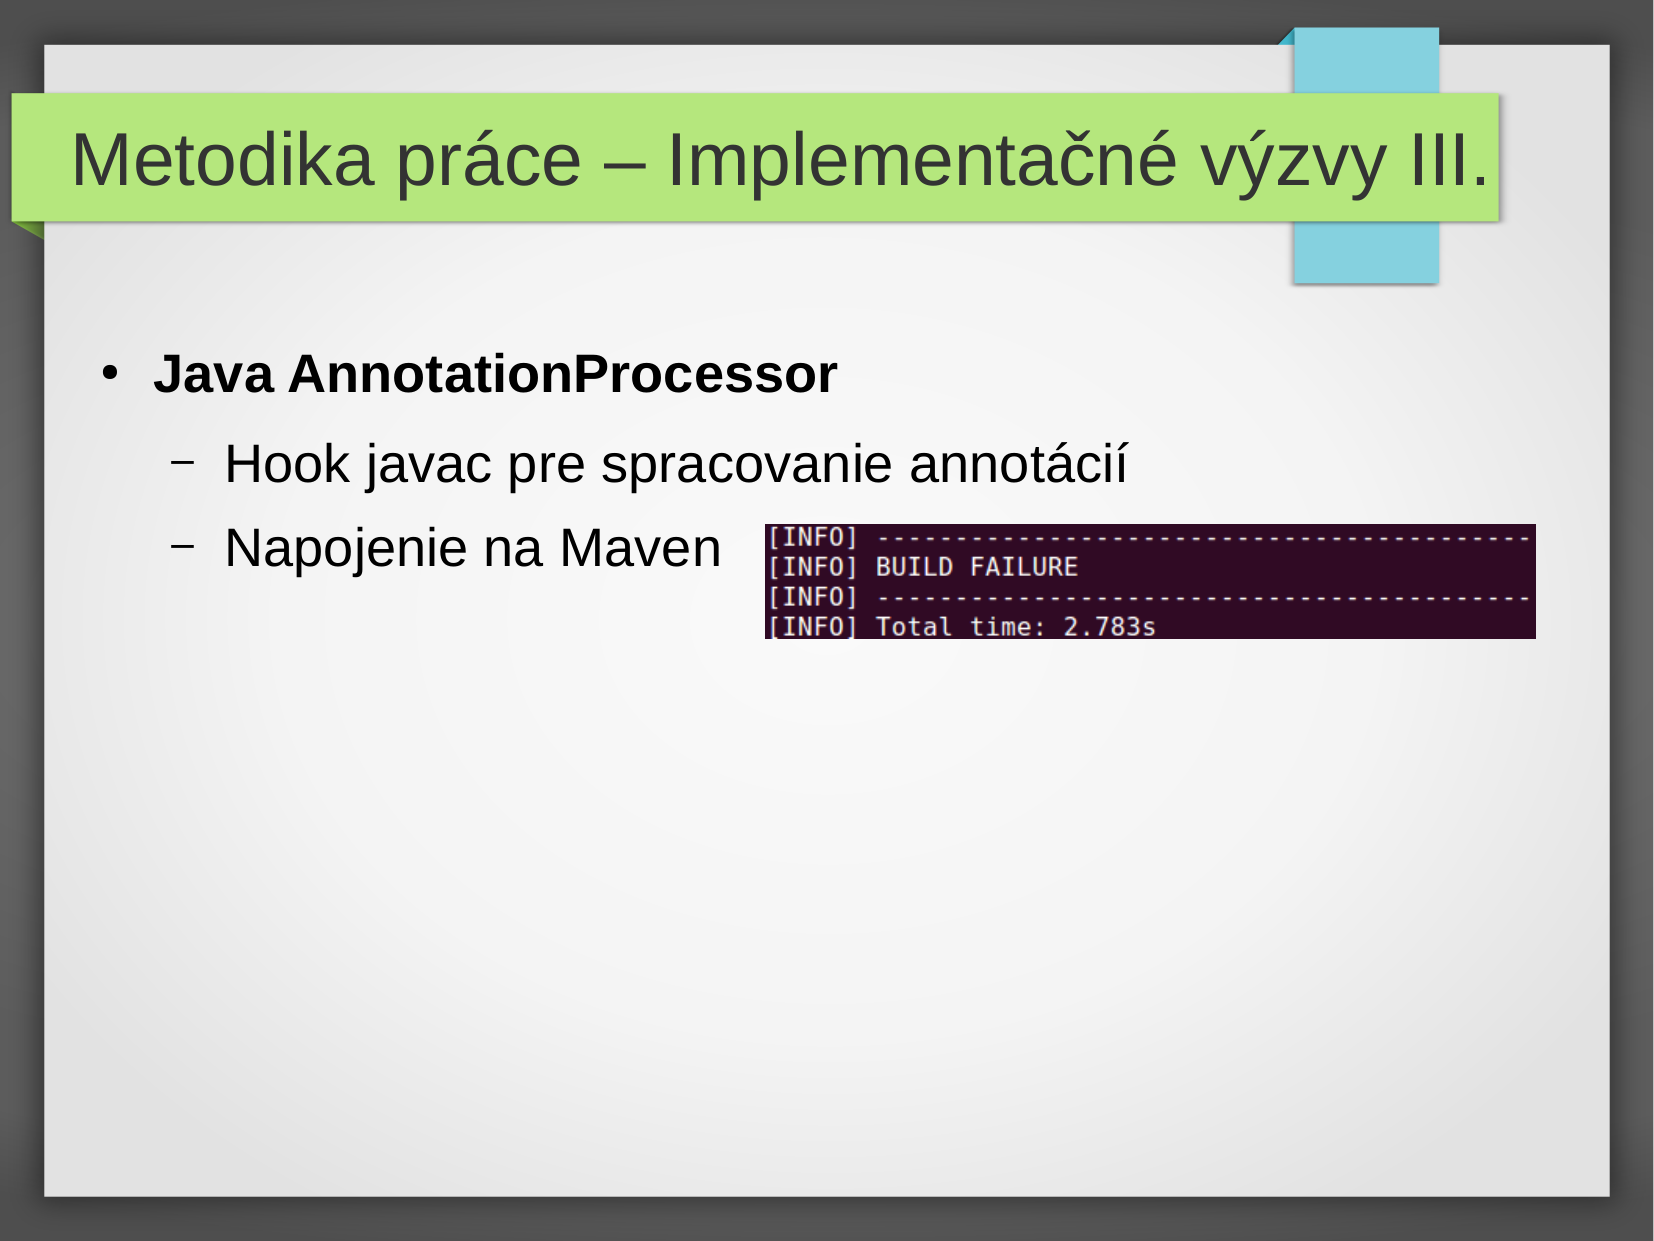

# Metodika práce – Implementačné výzvy III.
Java AnnotationProcessor
Hook javac pre spracovanie annotácií
Napojenie na Maven